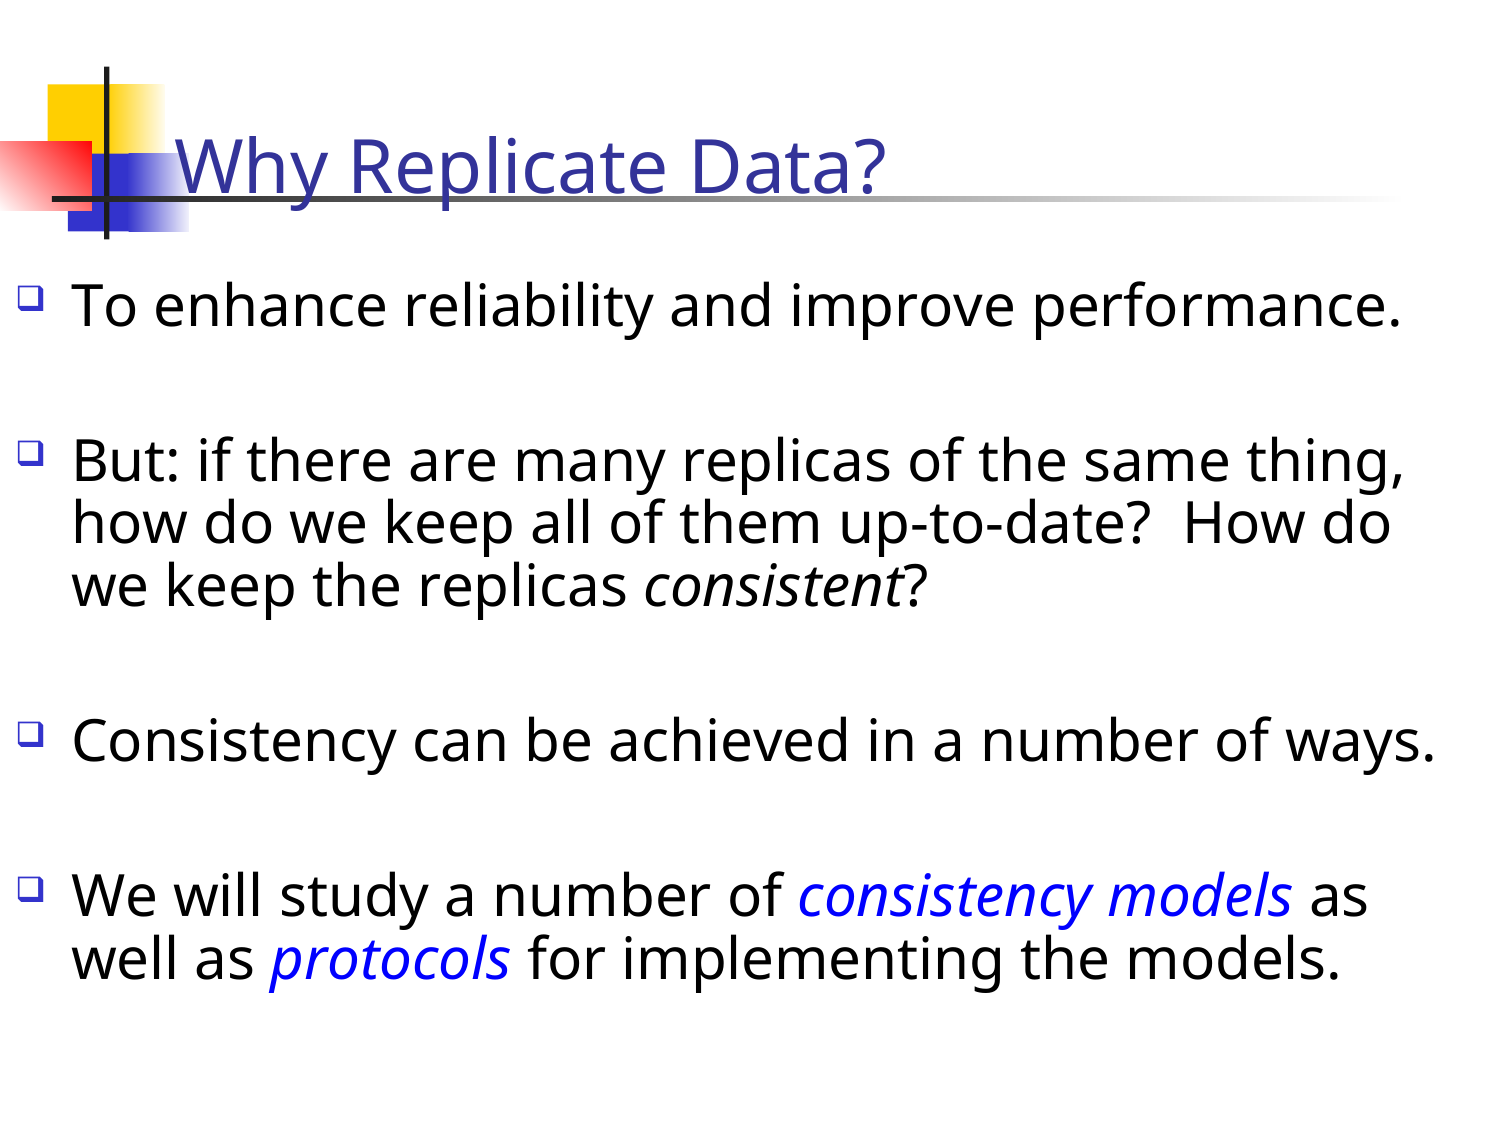

Why Replicate Data?
To enhance reliability and improve performance.
But: if there are many replicas of the same thing, how do we keep all of them up-to-date? How do we keep the replicas consistent?
Consistency can be achieved in a number of ways.
We will study a number of consistency models as well as protocols for implementing the models.